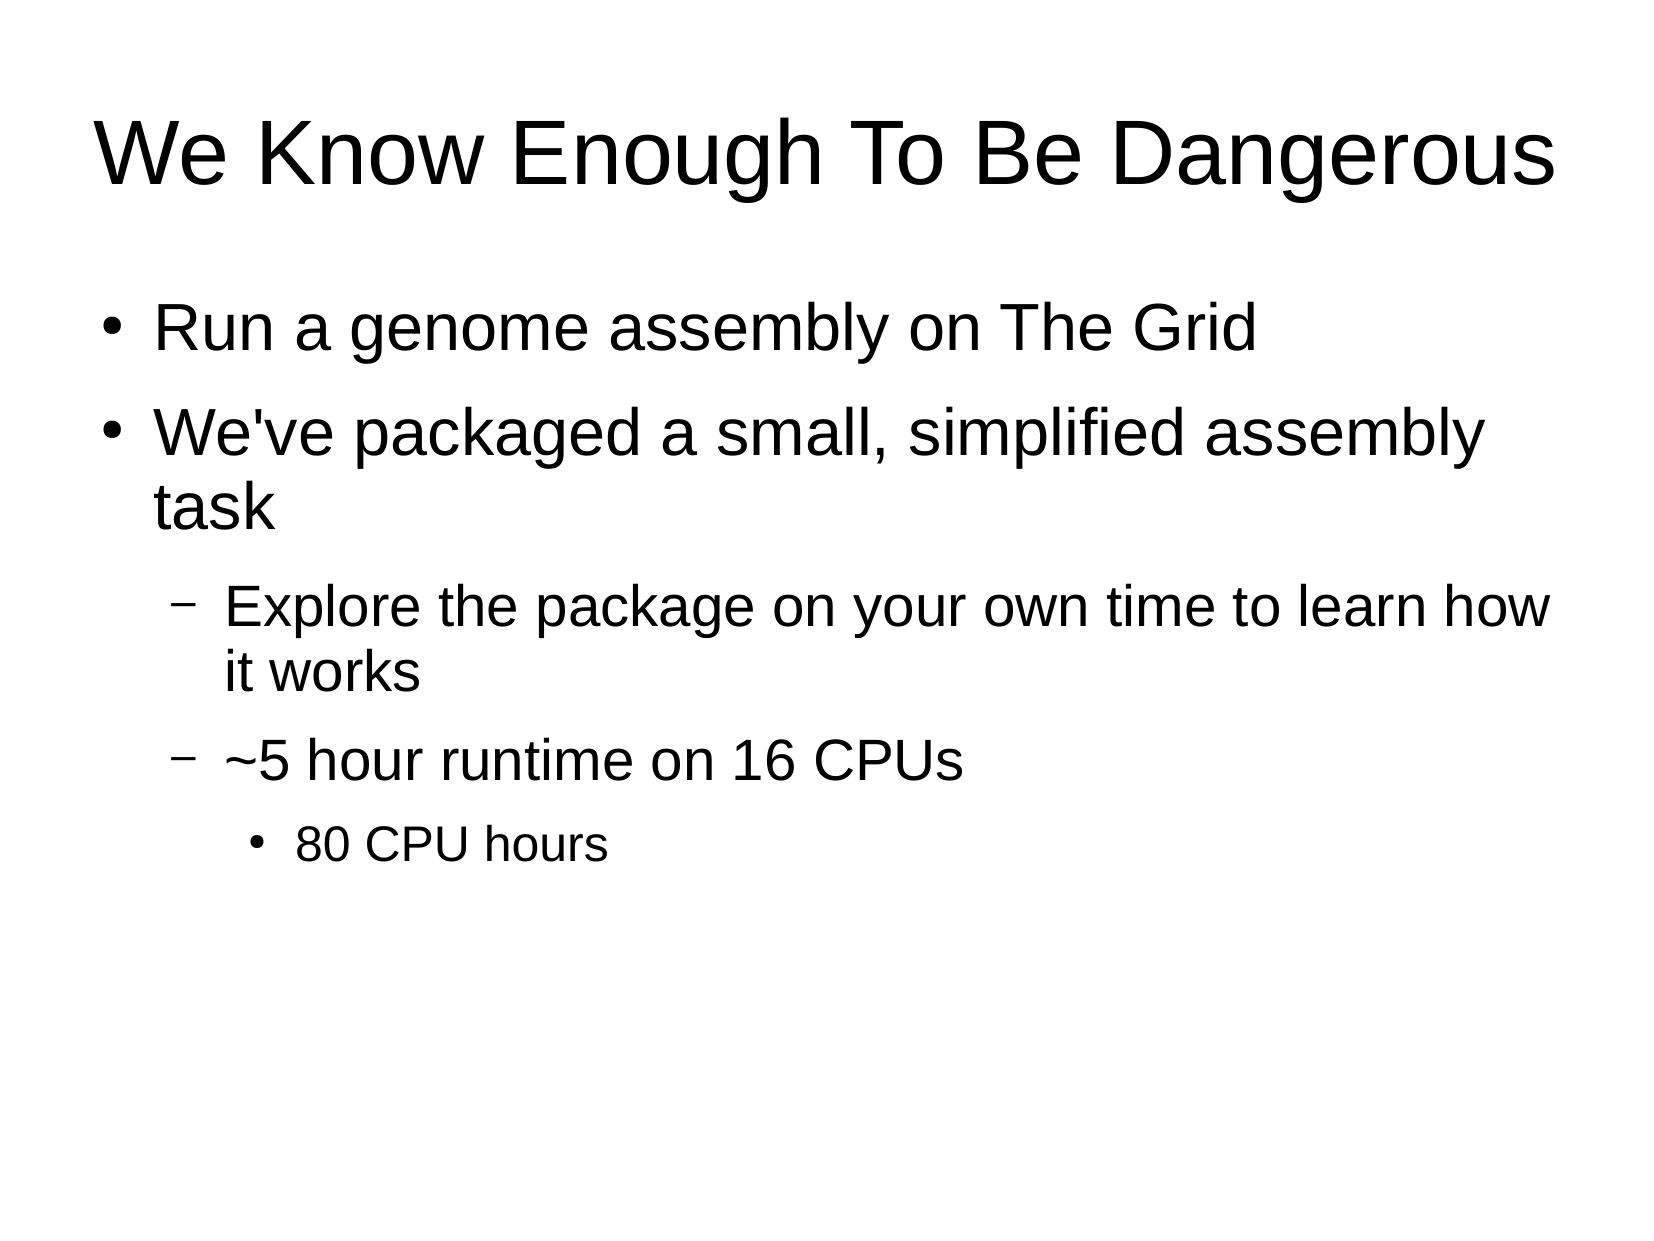

# We Know Enough To Be Dangerous
Run a genome assembly on The Grid
We've packaged a small, simplified assembly task
Explore the package on your own time to learn how it works
~5 hour runtime on 16 CPUs
80 CPU hours